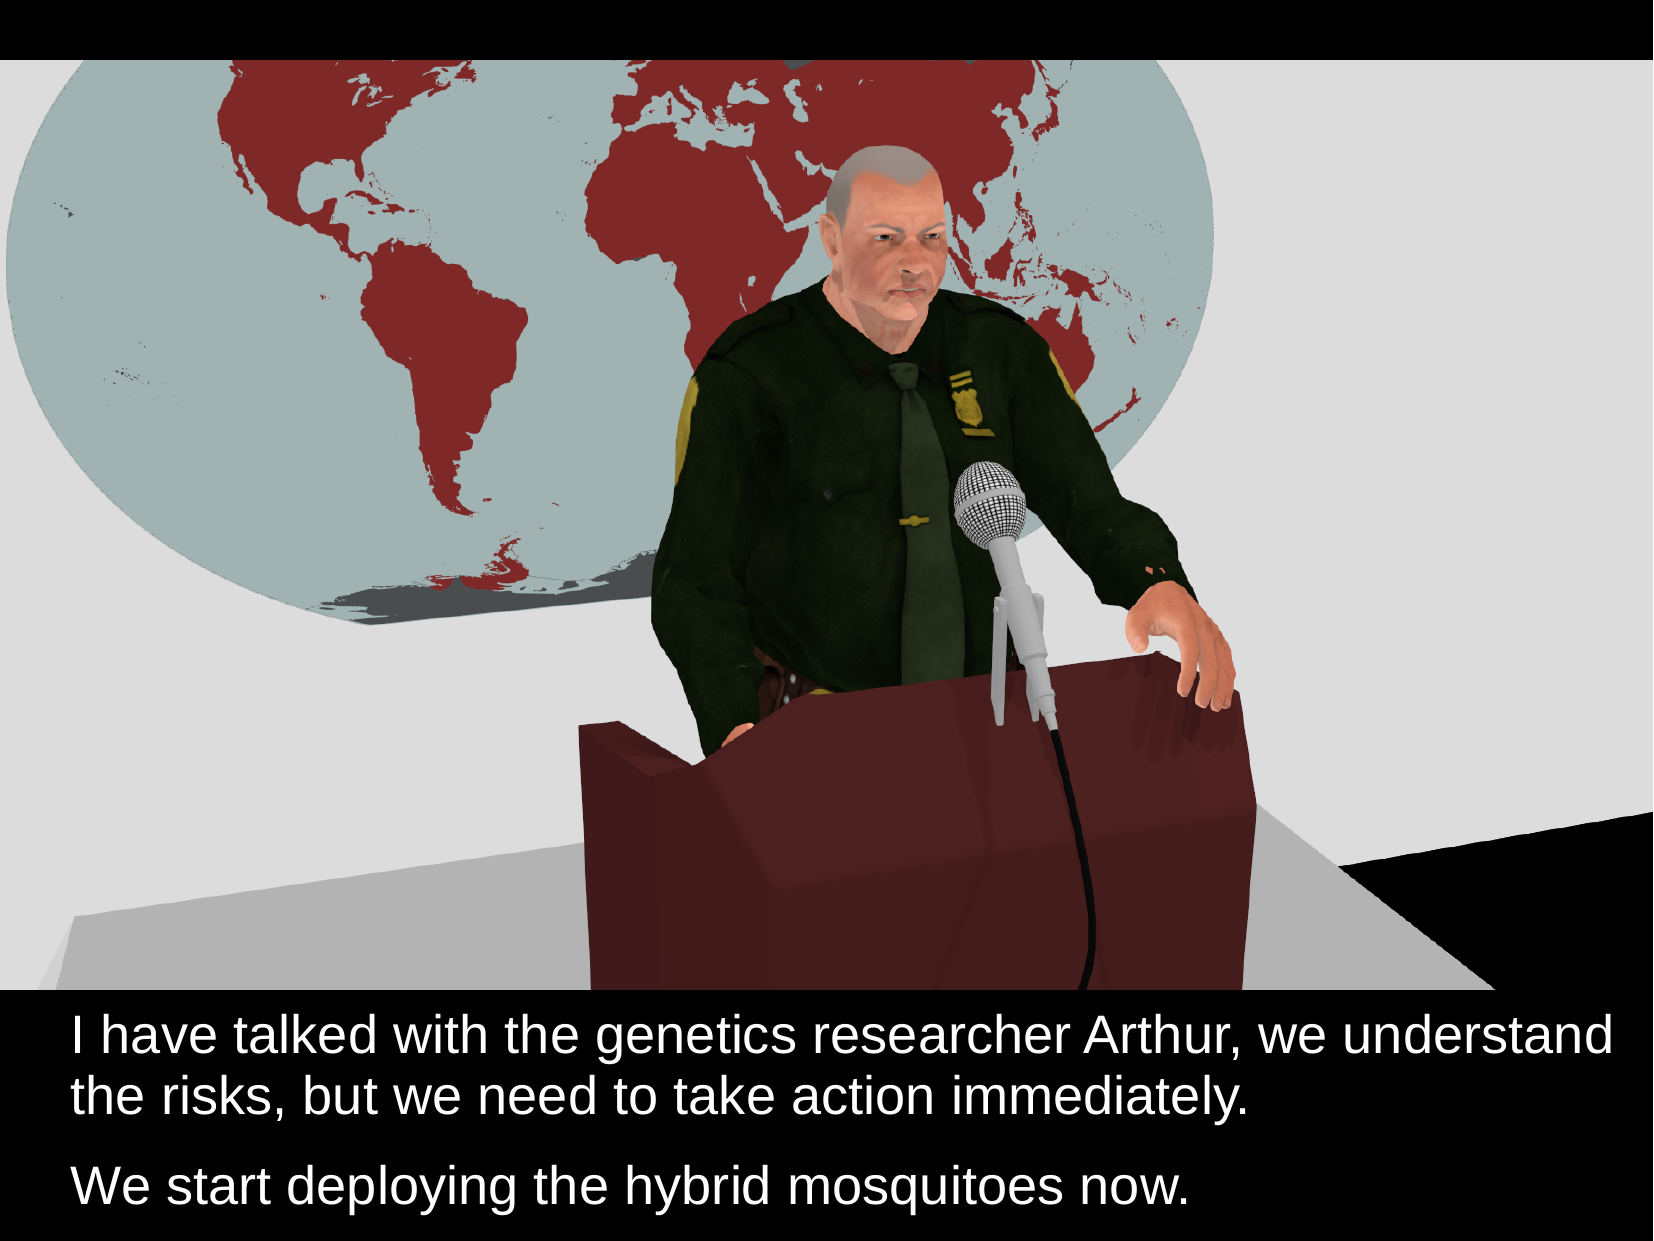

#
I have talked with the genetics researcher Arthur, we understand the risks, but we need to take action immediately.
We start deploying the hybrid mosquitoes now.